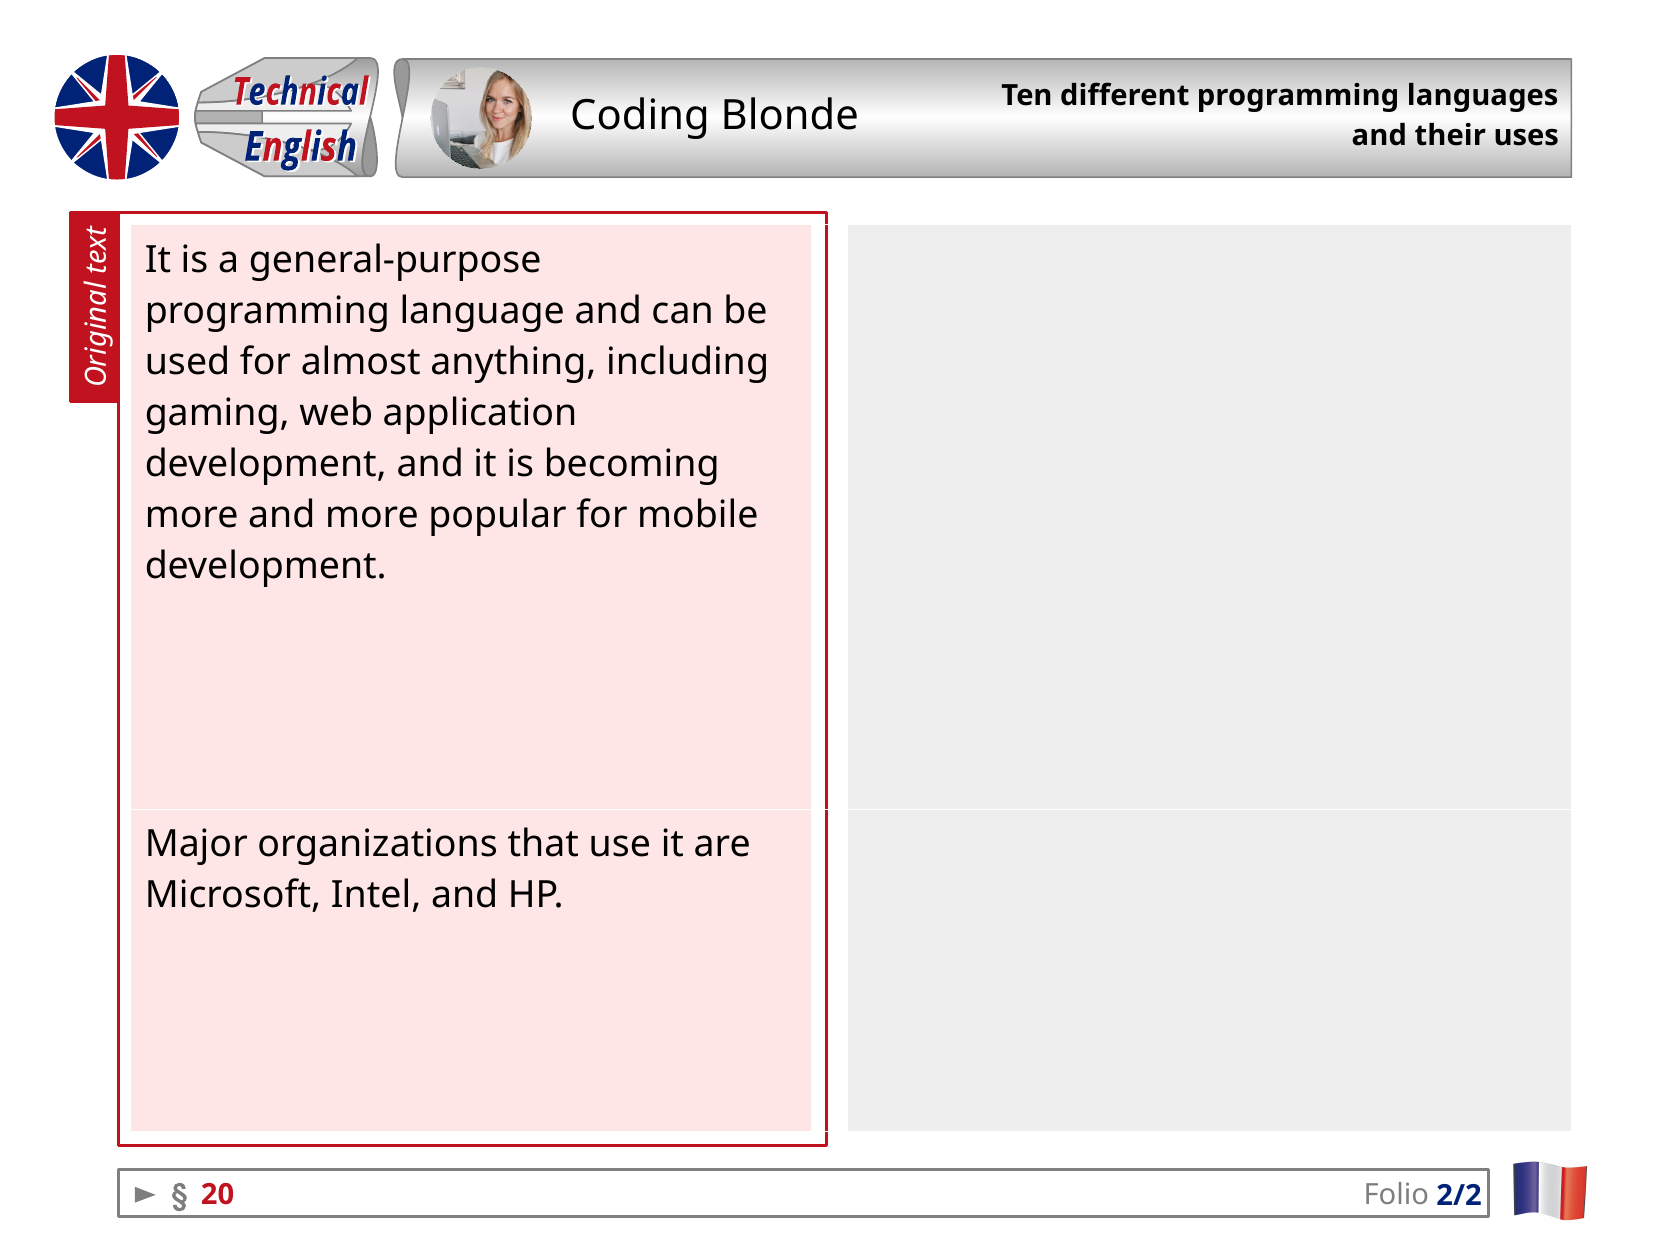

#
| It is a general-purpose programming language and can be used for almost anything, including gaming, web application development, and it is becoming more and more popular for mobile development. | | |
| --- | --- | --- |
| Major organizations that use it are Microsoft, Intel, and HP. | | |
20
2/2